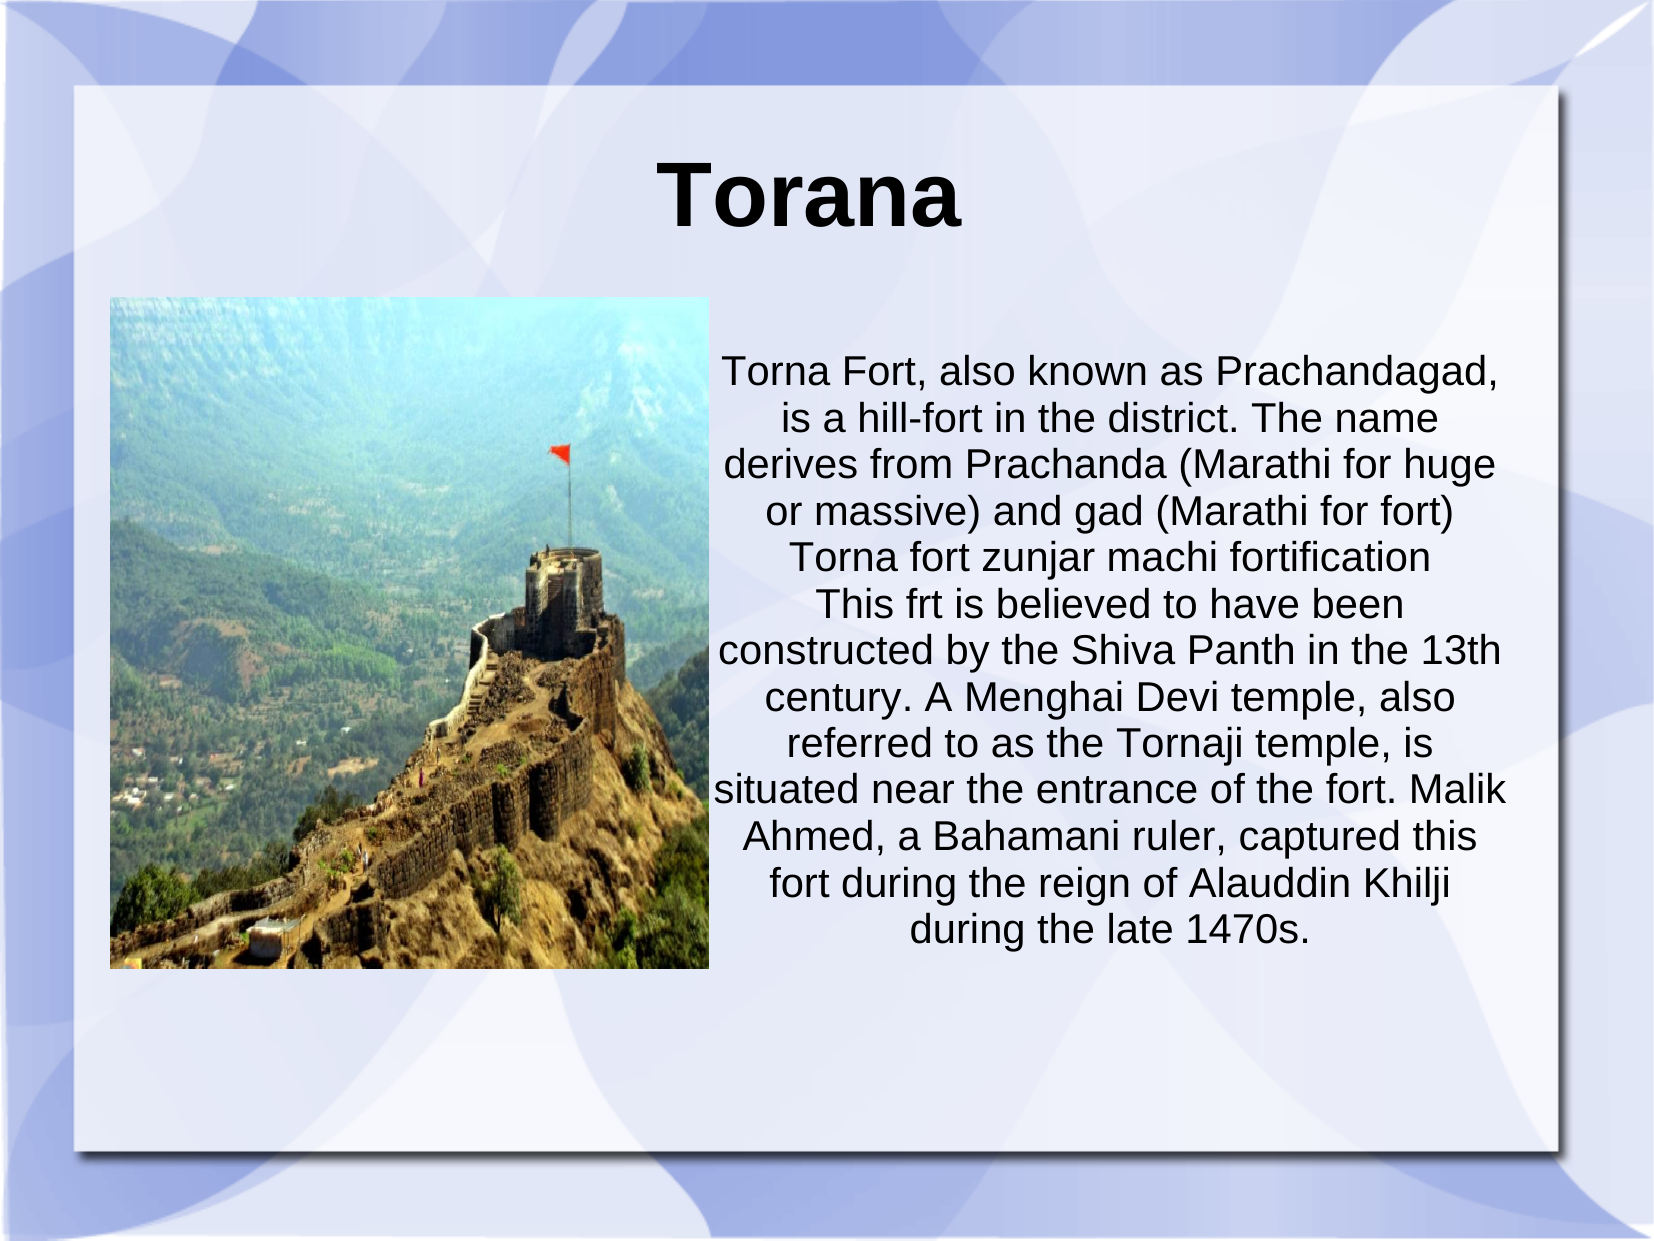

# Torana
Torna Fort, also known as Prachandagad, is a hill-fort in the district. The name derives from Prachanda (Marathi for huge or massive) and gad (Marathi for fort)
Torna fort zunjar machi fortification
This frt is believed to have been constructed by the Shiva Panth in the 13th century. A Menghai Devi temple, also referred to as the Tornaji temple, is situated near the entrance of the fort. Malik Ahmed, a Bahamani ruler, captured this fort during the reign of Alauddin Khilji during the late 1470s.